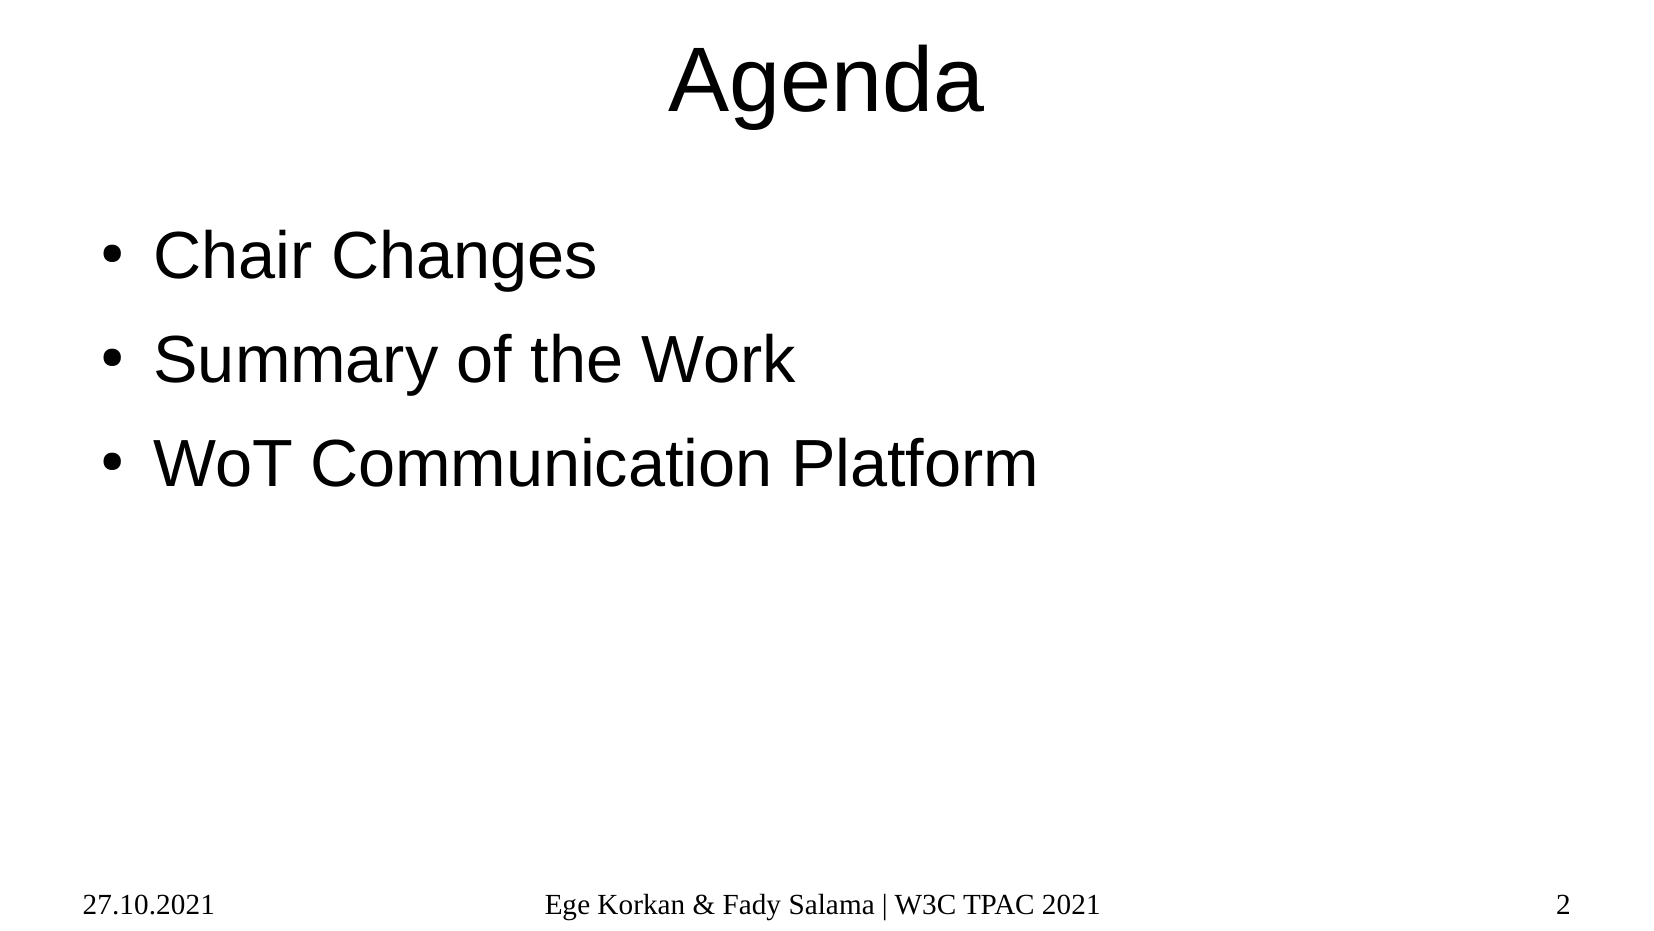

# Agenda
Chair Changes
Summary of the Work
WoT Communication Platform
27.10.2021
Ege Korkan & Fady Salama | W3C TPAC 2021
2